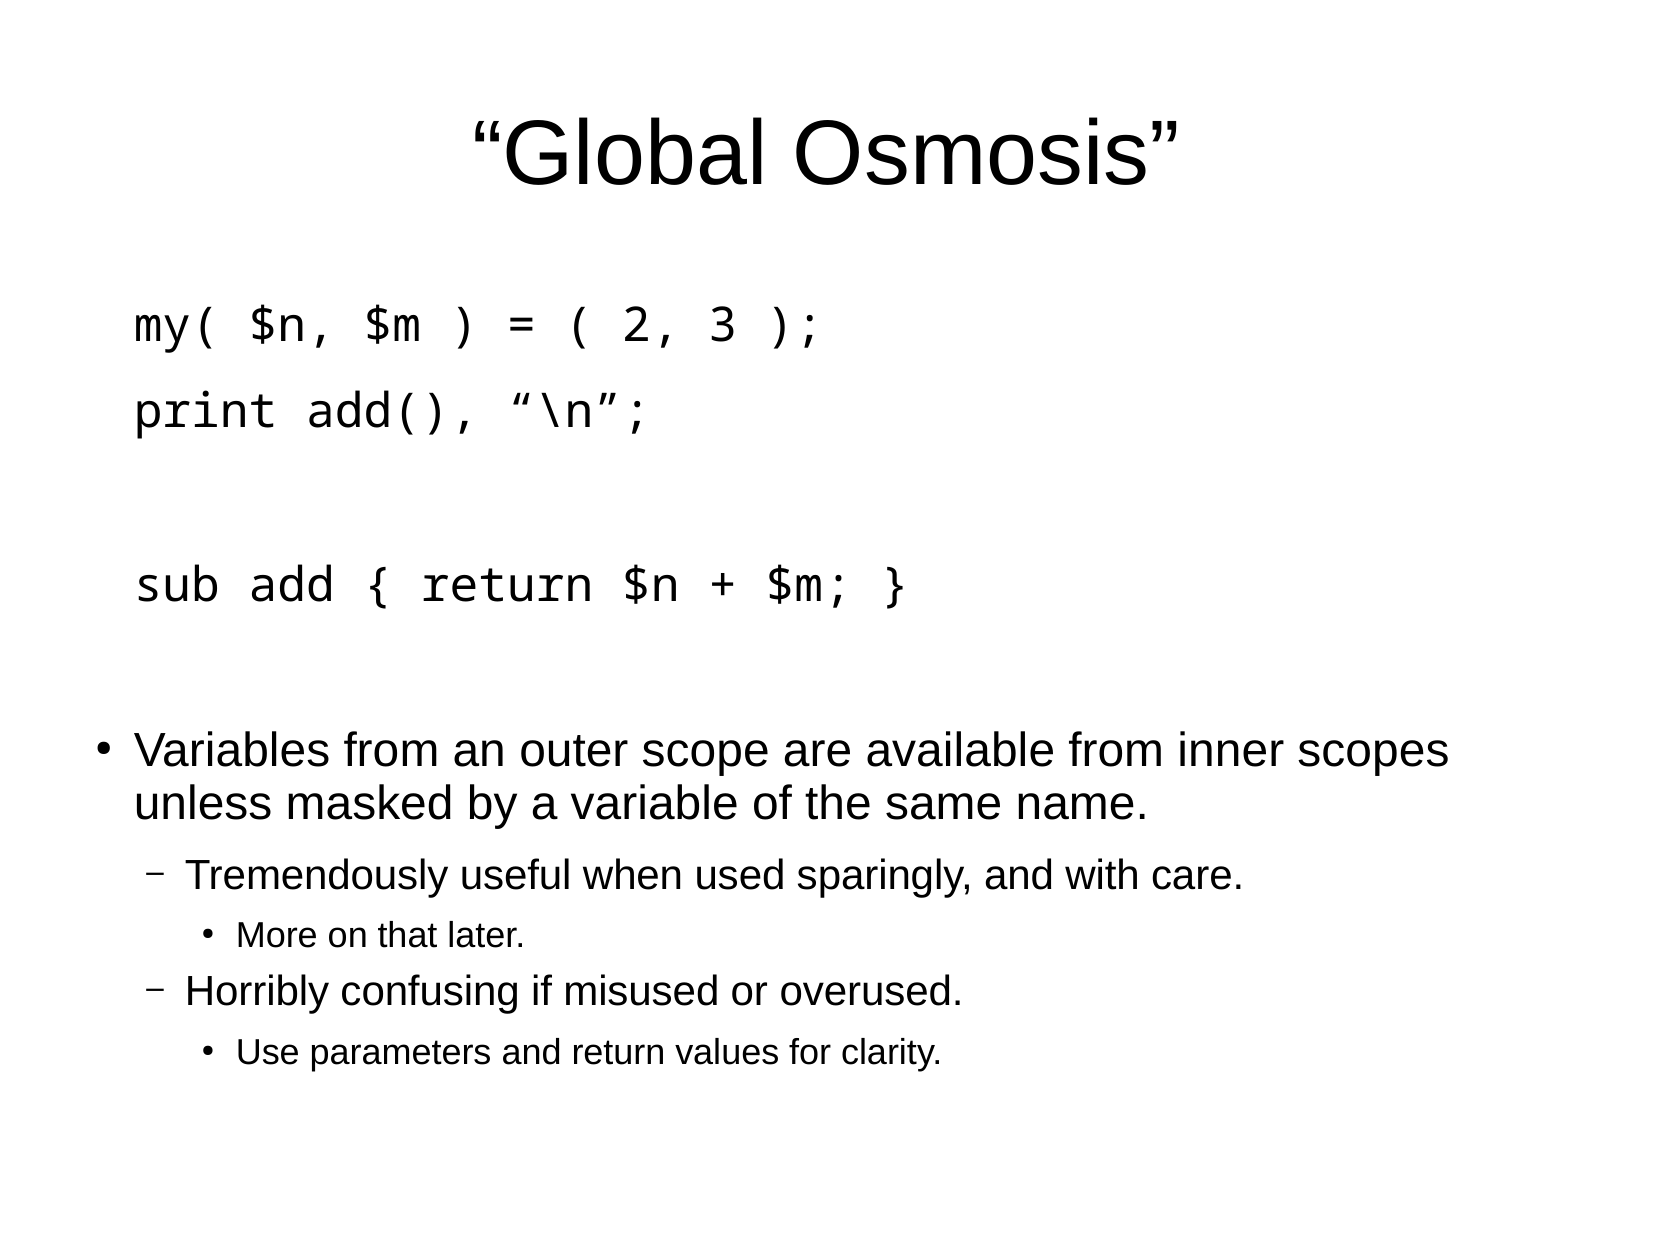

# “Global Osmosis”
my( $n, $m ) = ( 2, 3 );
print add(), “\n”;
sub add { return $n + $m; }
Variables from an outer scope are available from inner scopes unless masked by a variable of the same name.
Tremendously useful when used sparingly, and with care.
More on that later.
Horribly confusing if misused or overused.
Use parameters and return values for clarity.